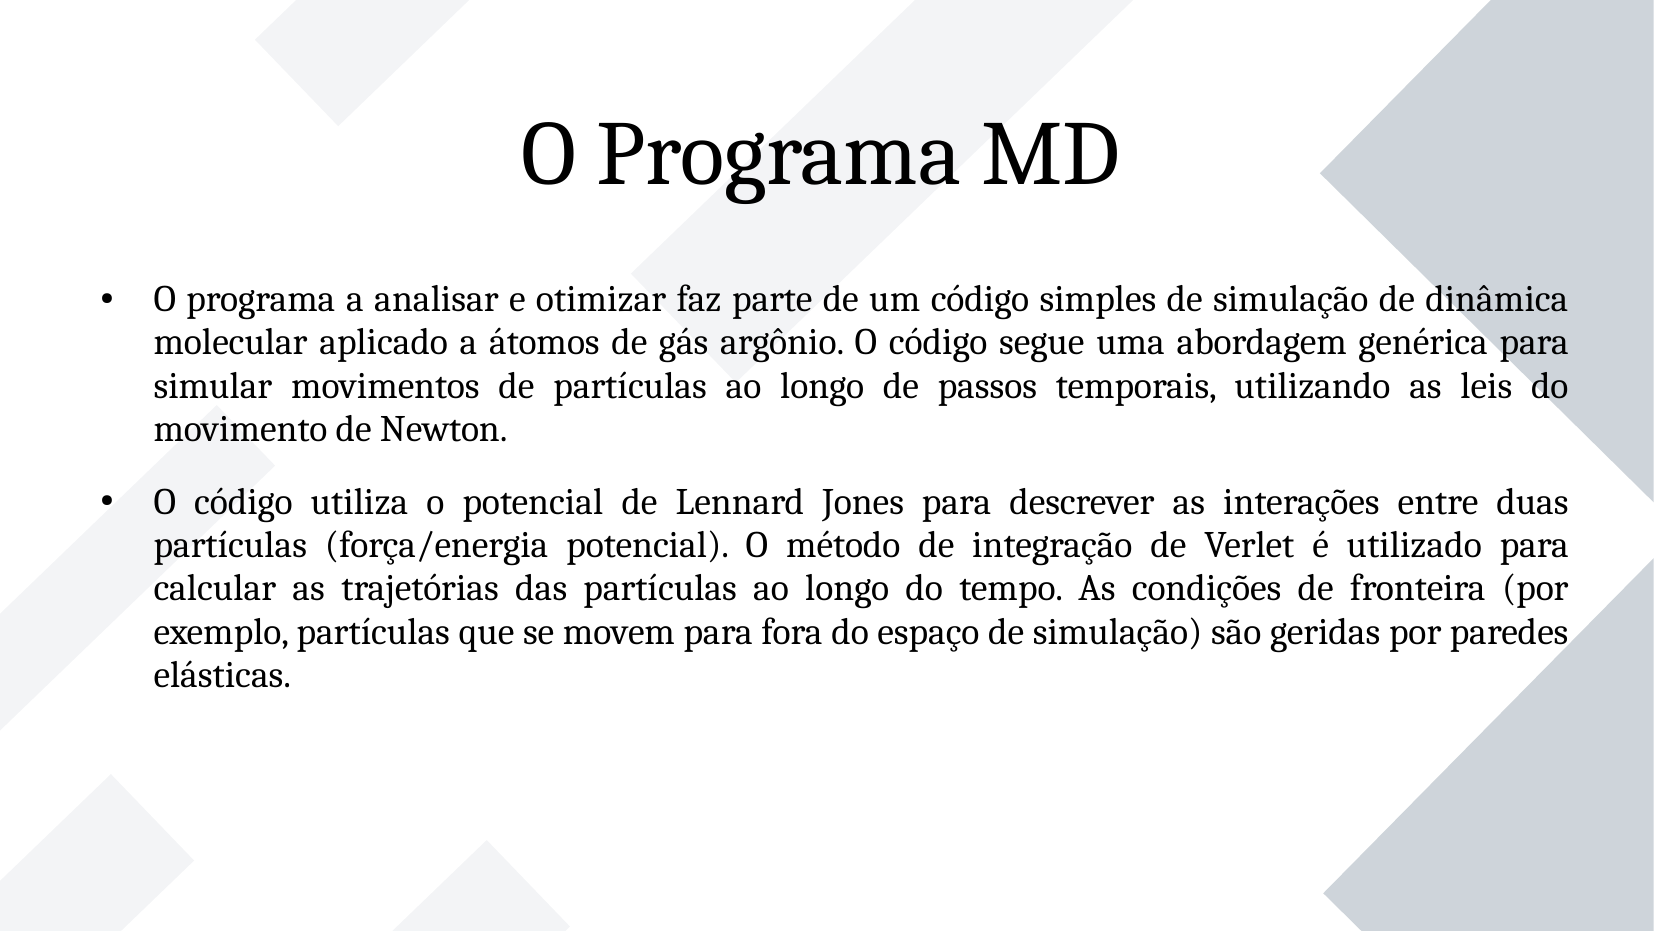

# O Programa MD
O programa a analisar e otimizar faz parte de um código simples de simulação de dinâmica molecular aplicado a átomos de gás argônio. O código segue uma abordagem genérica para simular movimentos de partículas ao longo de passos temporais, utilizando as leis do movimento de Newton.
O código utiliza o potencial de Lennard Jones para descrever as interações entre duas partículas (força/energia potencial). O método de integração de Verlet é utilizado para calcular as trajetórias das partículas ao longo do tempo. As condições de fronteira (por exemplo, partículas que se movem para fora do espaço de simulação) são geridas por paredes elásticas.